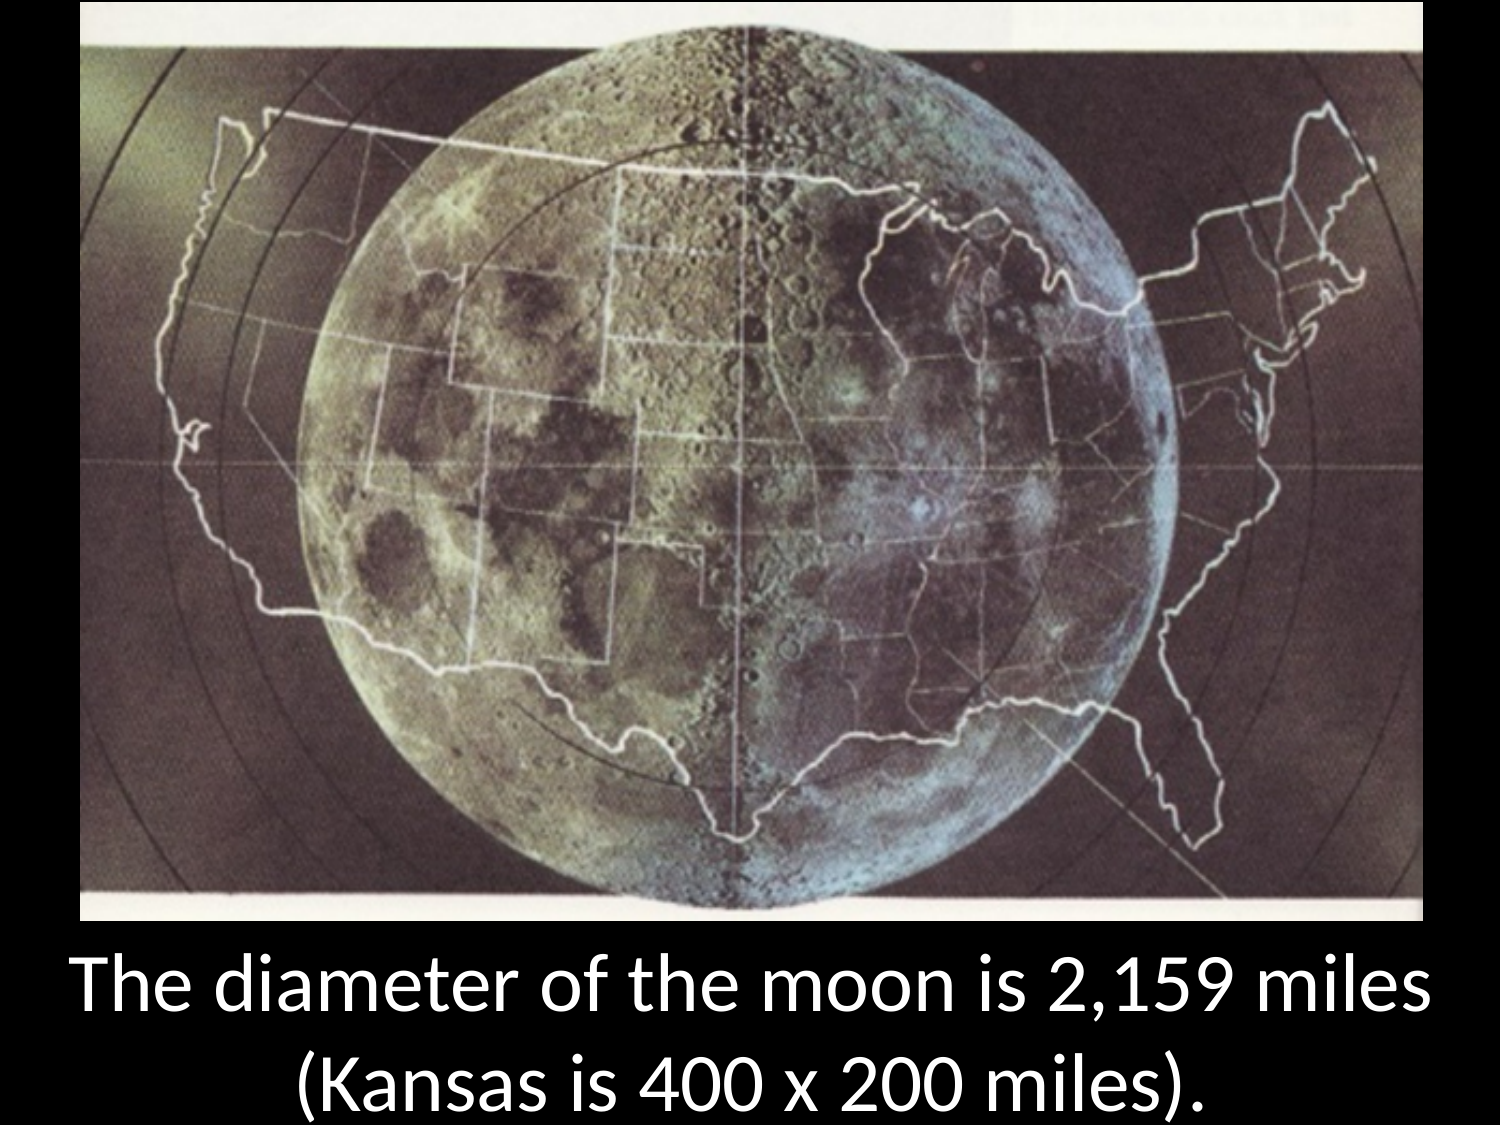

The diameter of the moon is 2,159 miles (Kansas is 400 x 200 miles).